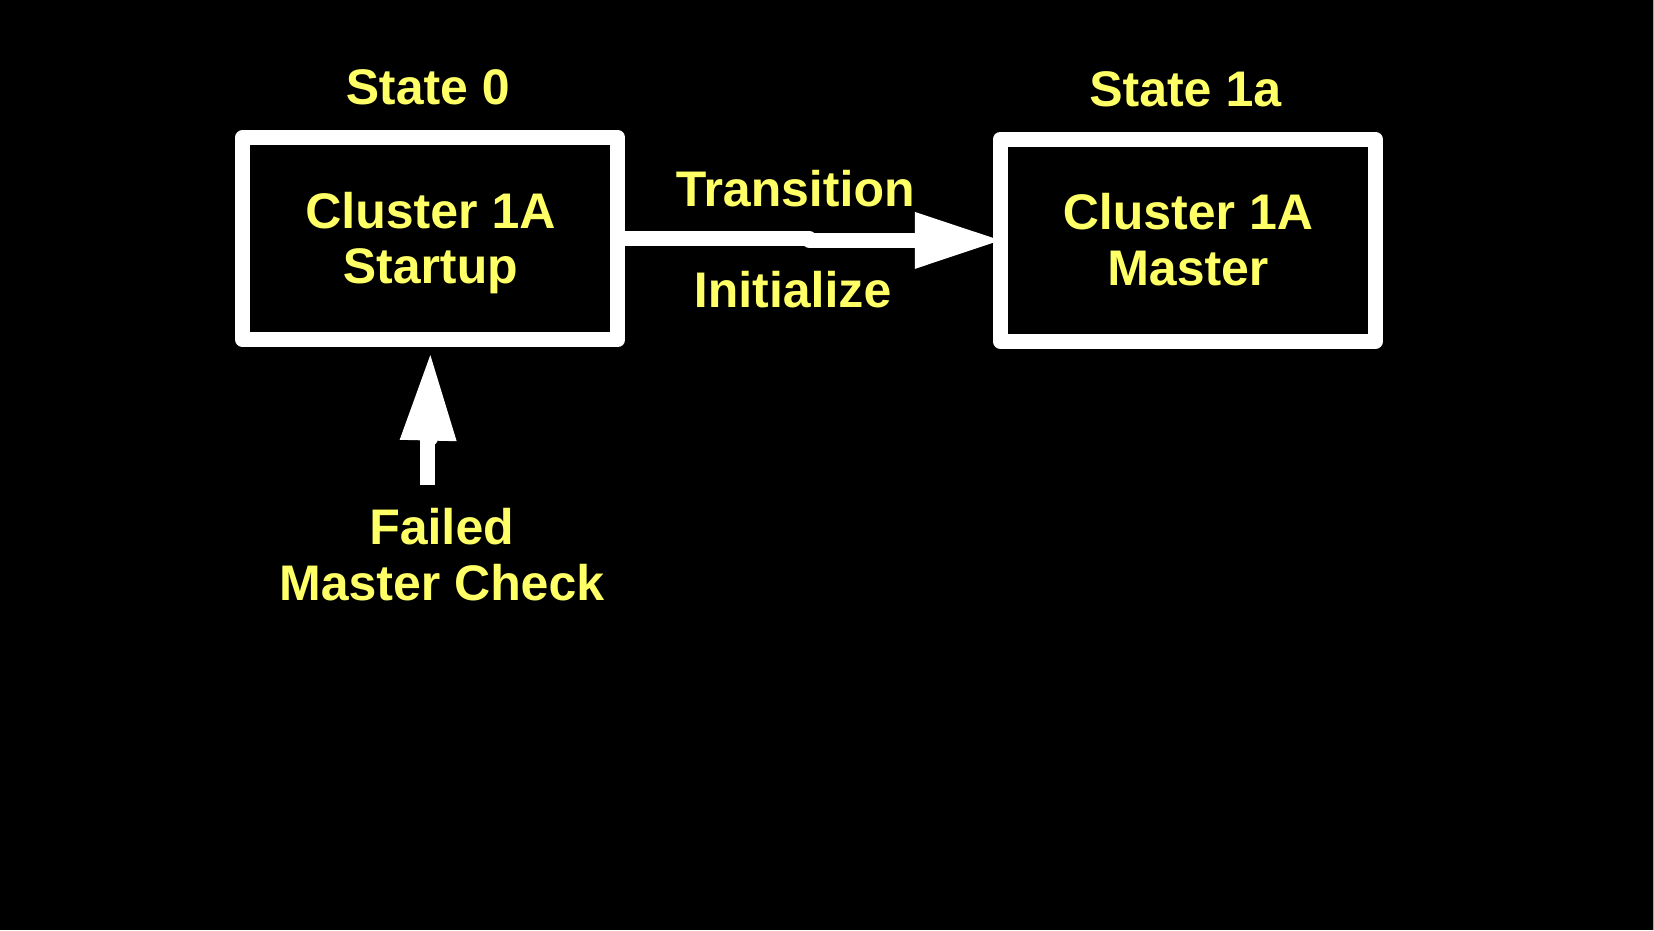

State 0
State 1a
Cluster 1A
Startup
Cluster 1A
Master
Transition
Initialize
Failed
Master Check